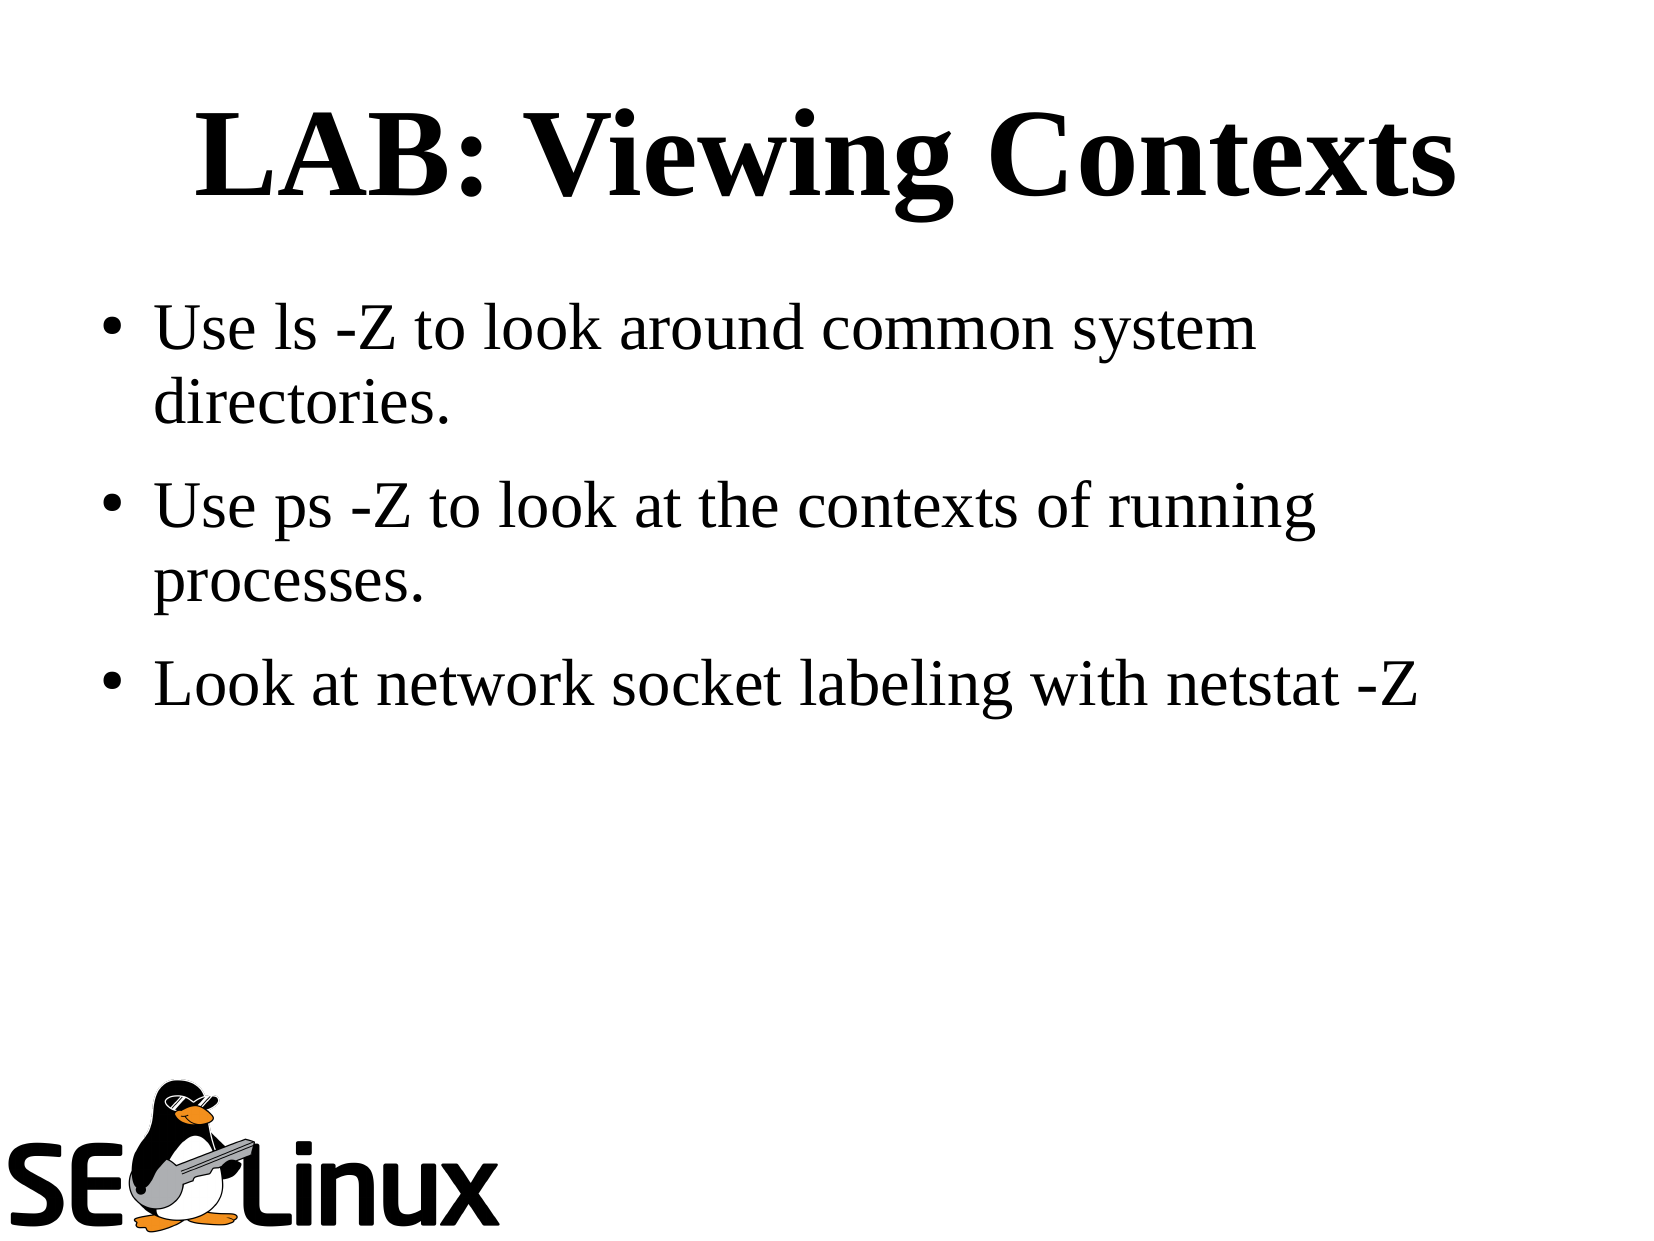

# LAB: Viewing Contexts
Use ls -Z to look around common system directories.
Use ps -Z to look at the contexts of running processes.
Look at network socket labeling with netstat -Z